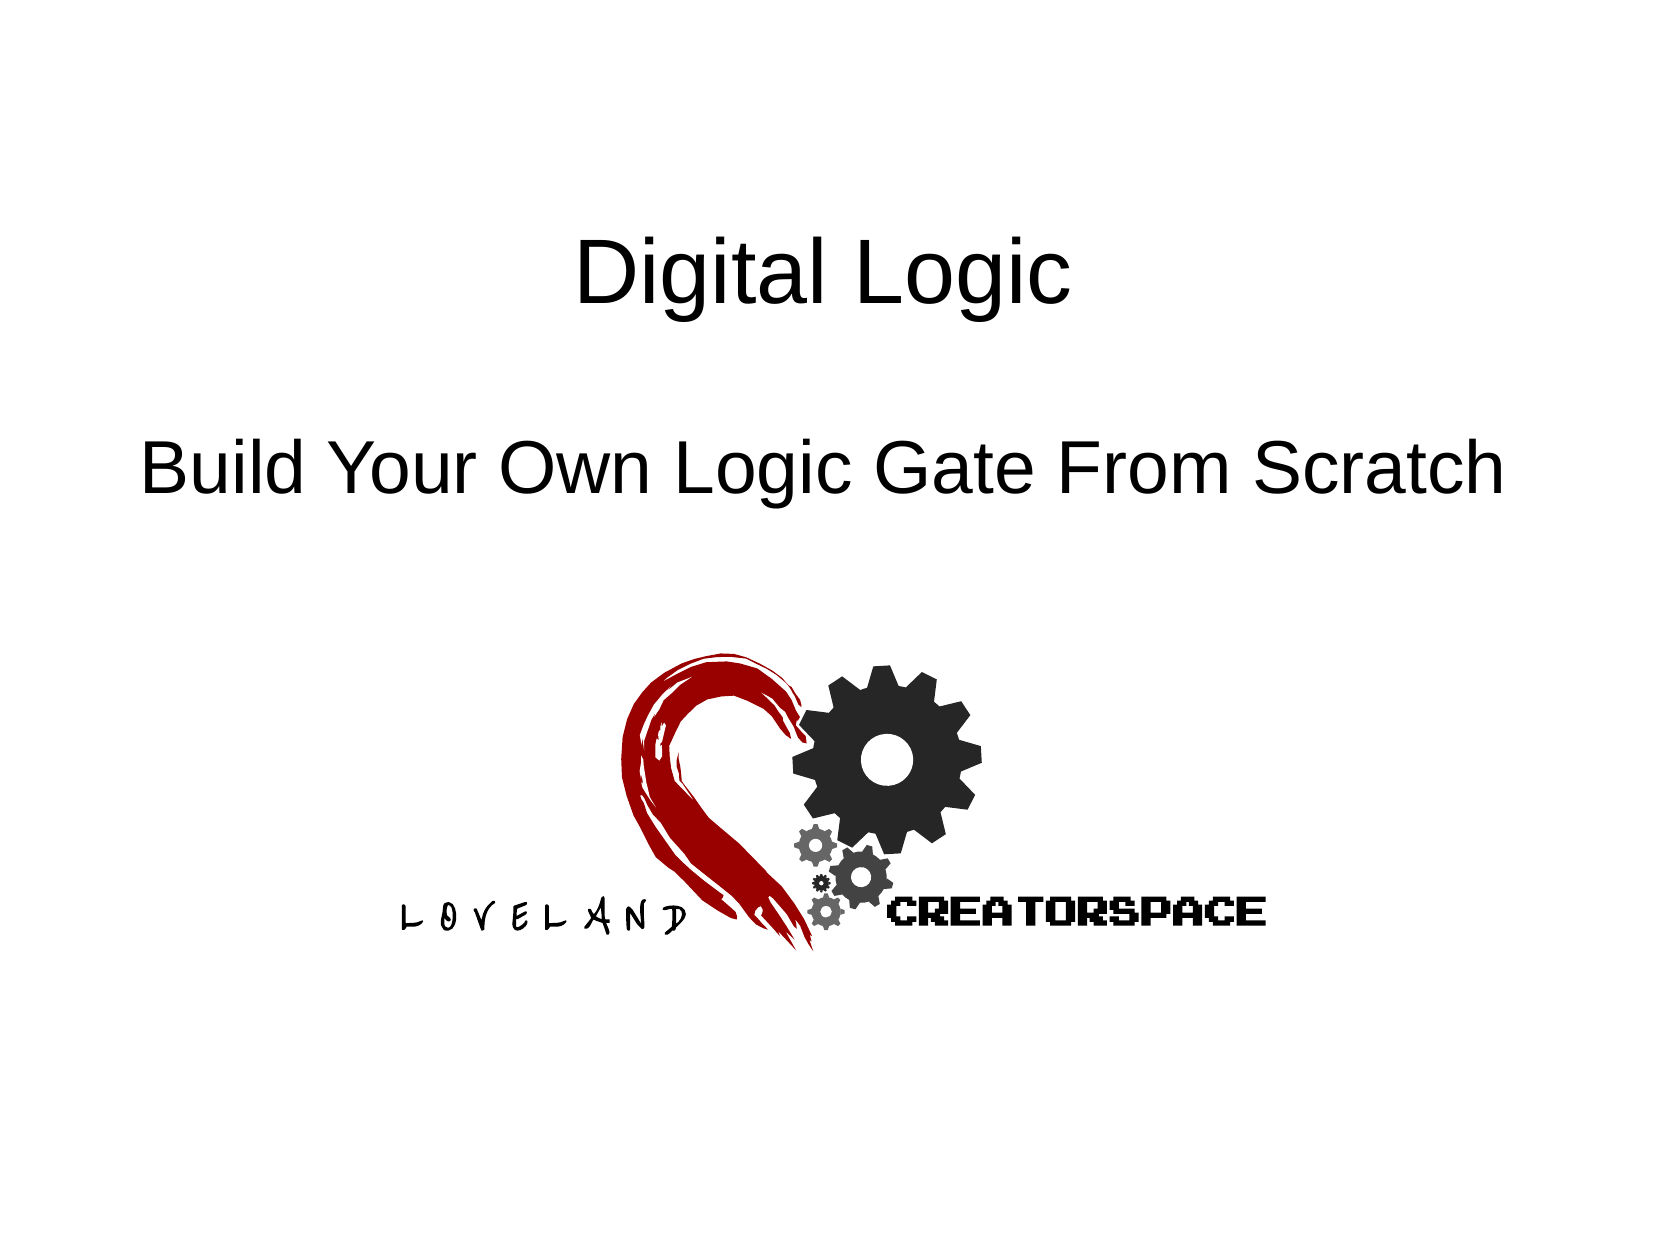

# Digital Logic Build Your Own Logic Gate From Scratch